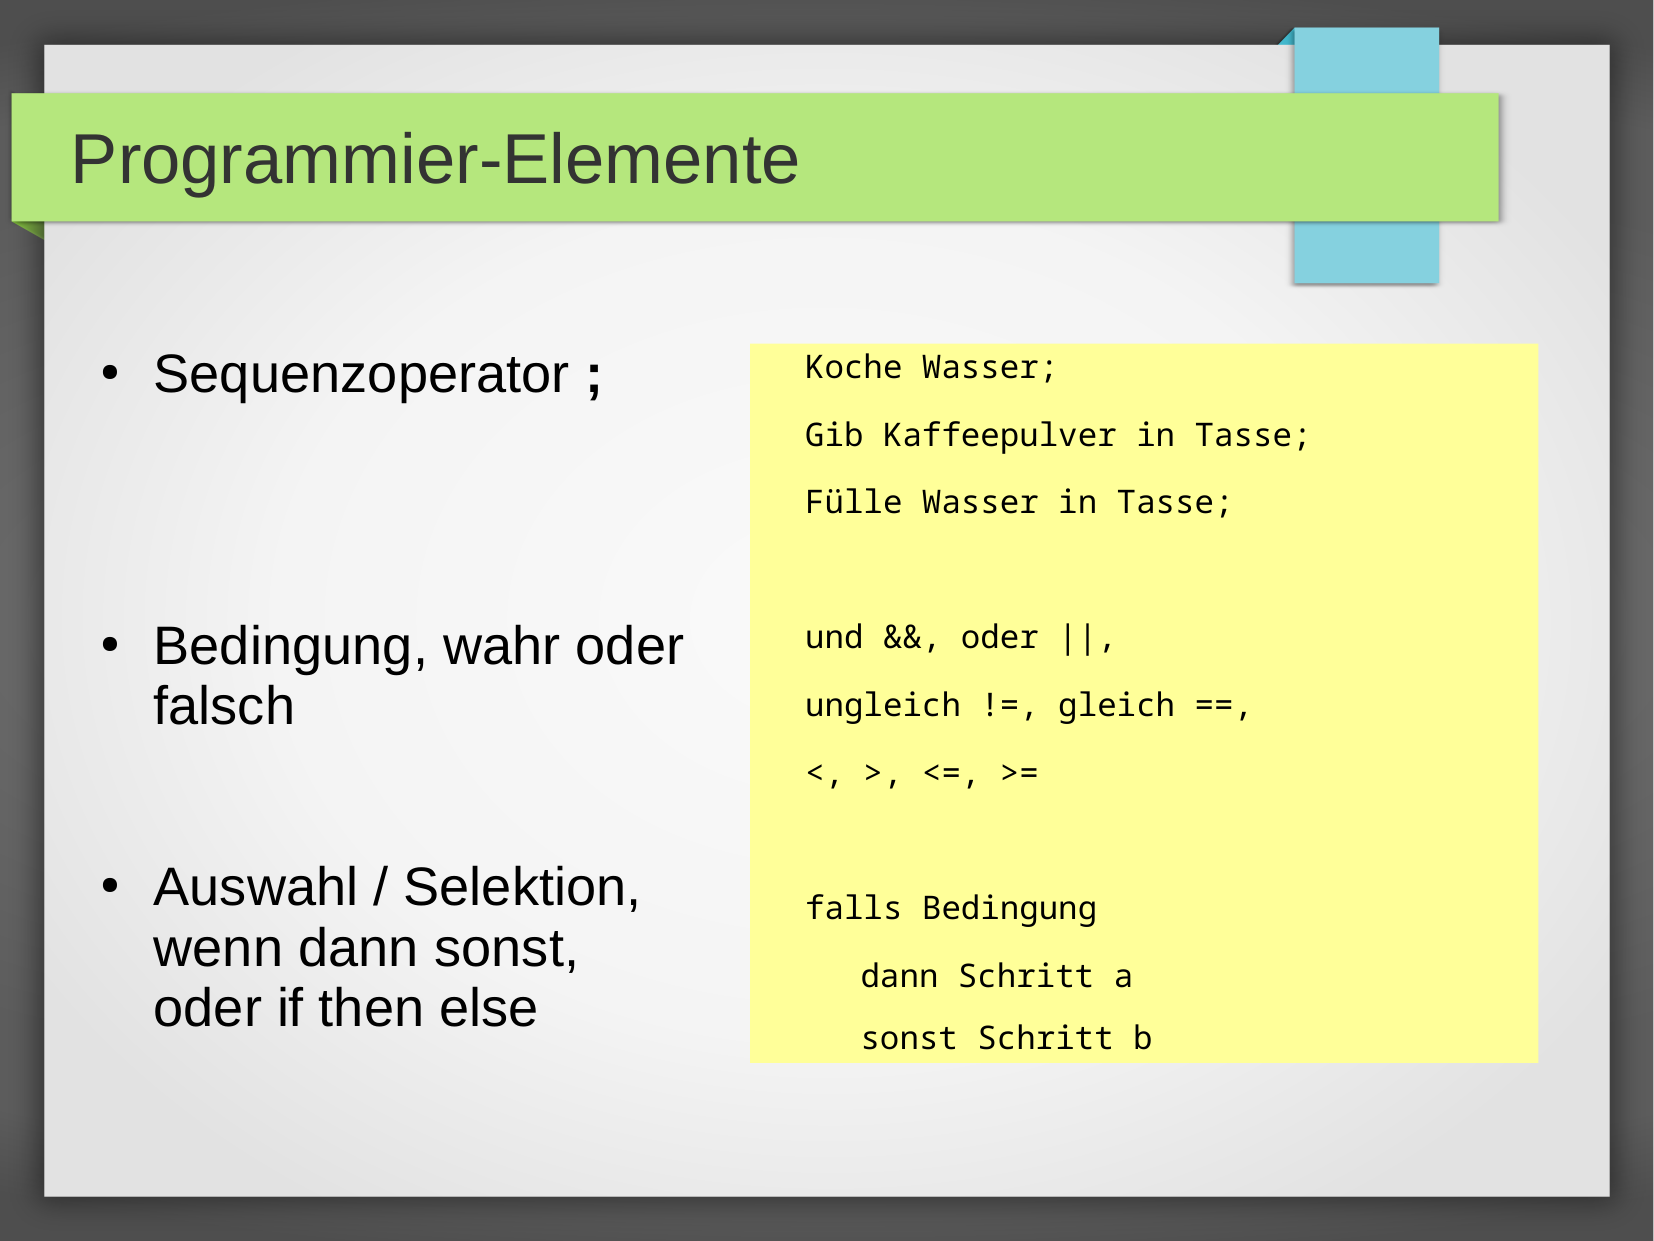

# Programmier-Elemente
Sequenzoperator ;
Bedingung, wahr oder falsch
Auswahl / Selektion, 	wenn dann sonst,			oder if then else
Koche Wasser;
Gib Kaffeepulver in Tasse;
Fülle Wasser in Tasse;
und &&, oder ||,
ungleich !=, gleich ==,
<, >, <=, >=
falls Bedingung
dann Schritt a
sonst Schritt b